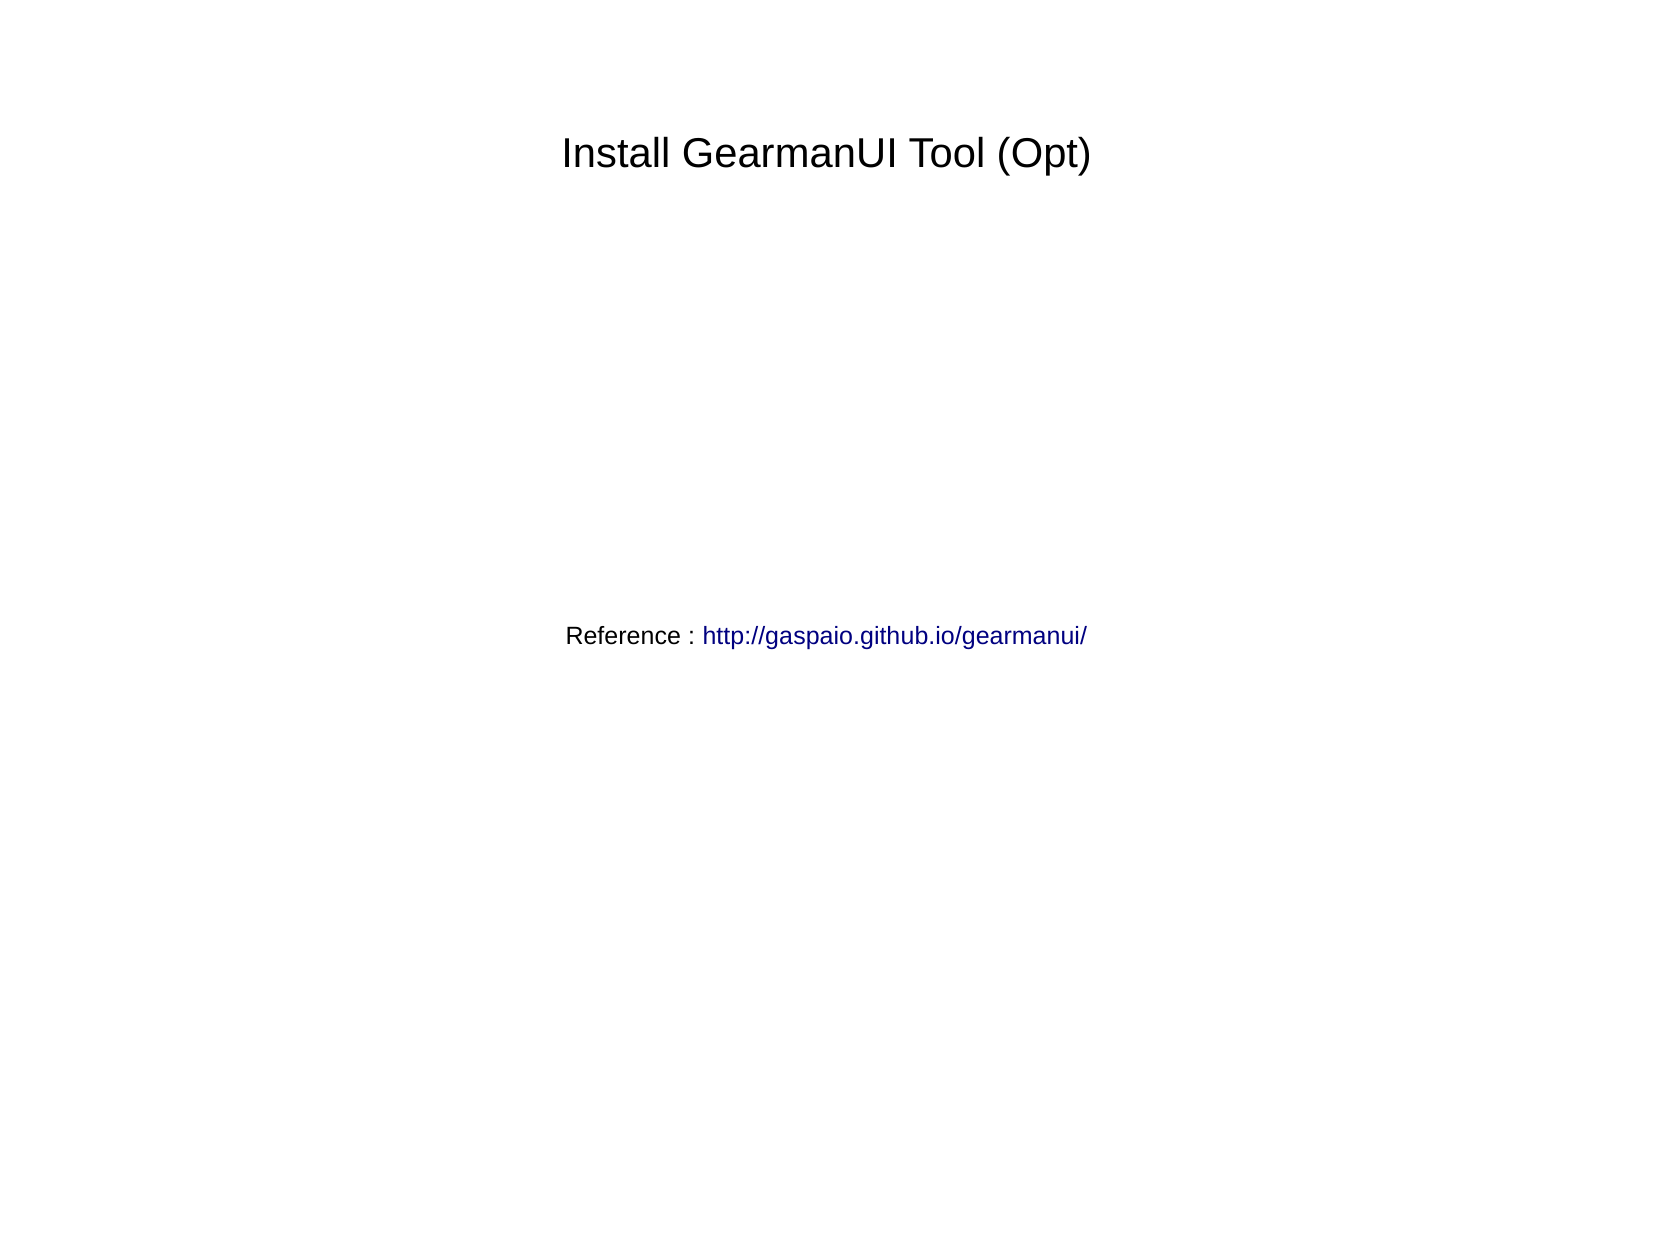

# Install GearmanUI Tool (Opt)
Reference : http://gaspaio.github.io/gearmanui/